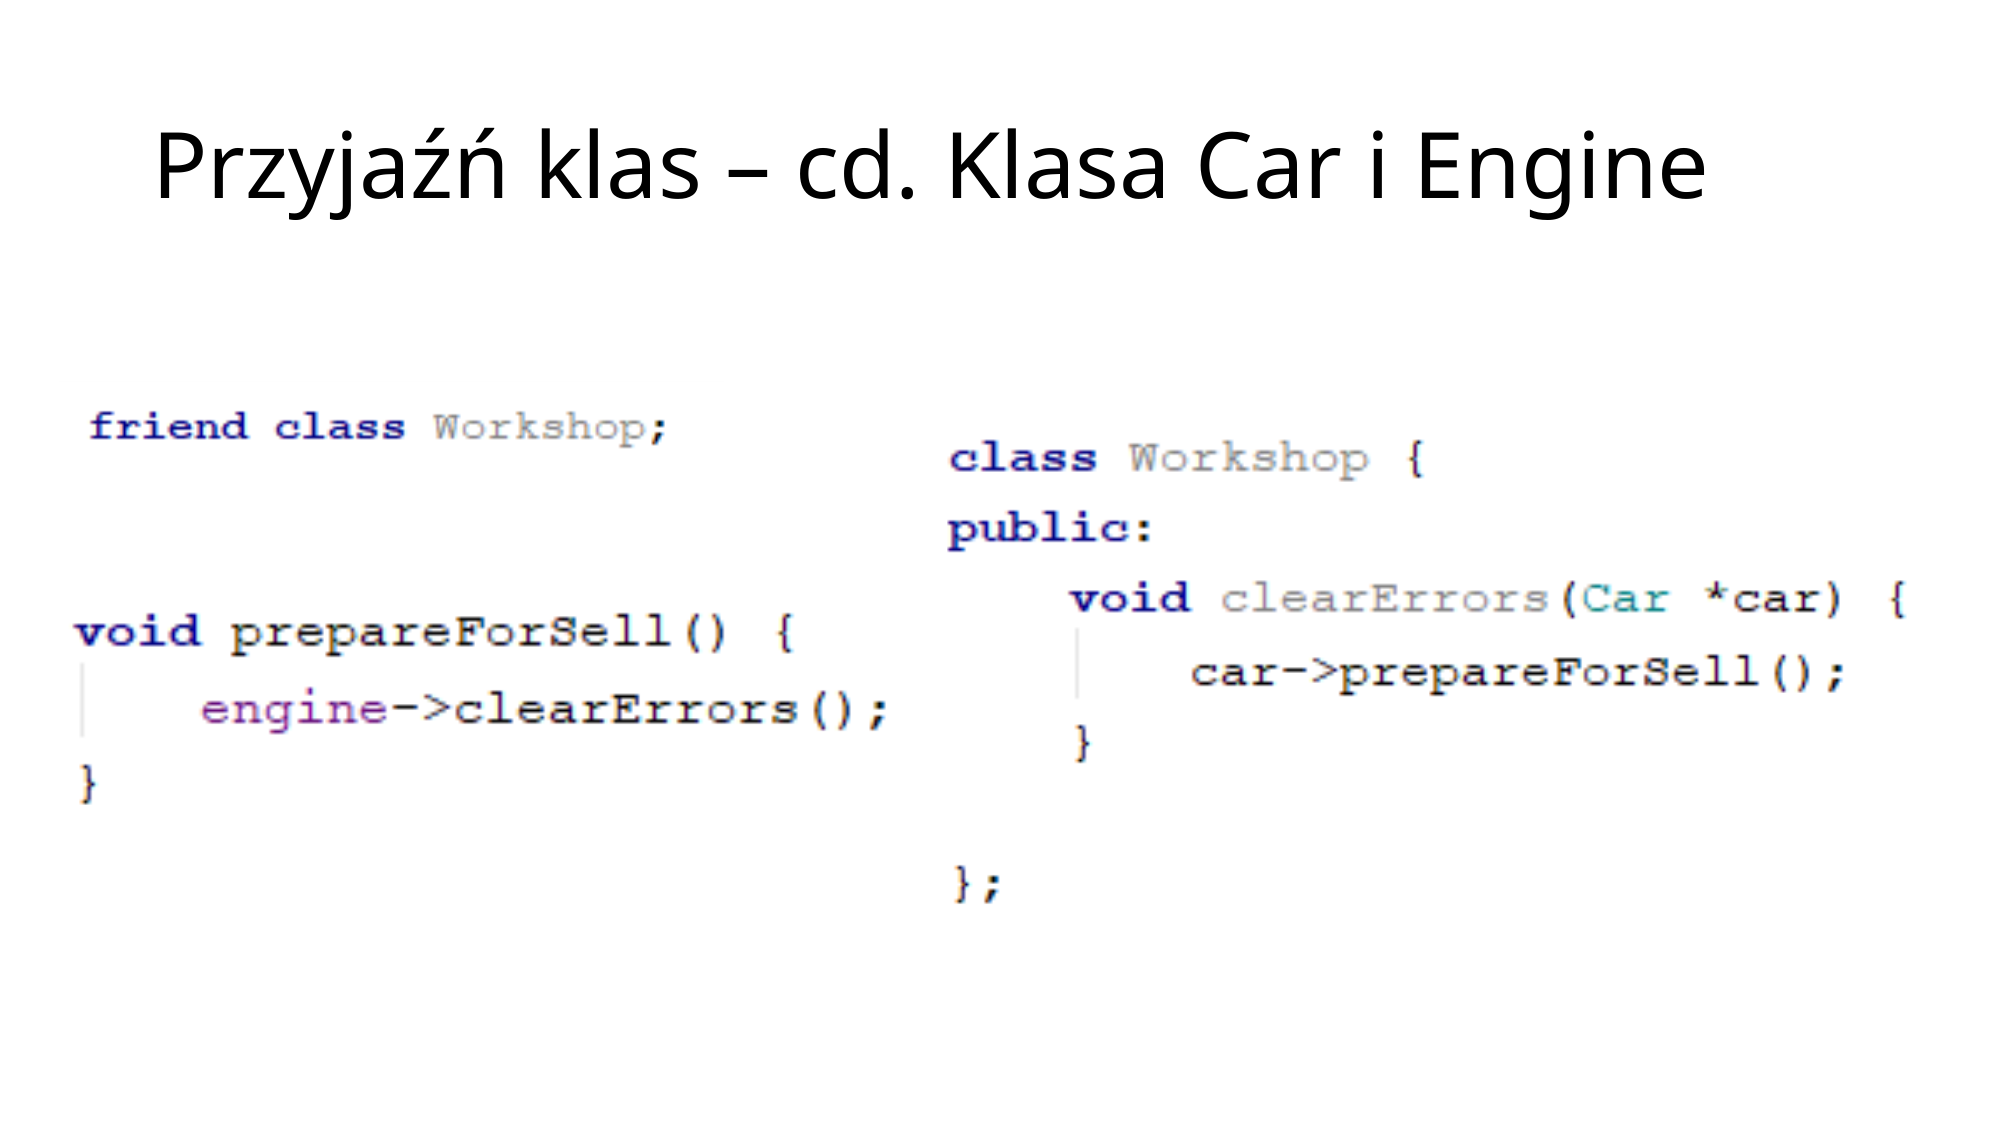

# Przyjaźń klas – cd. Klasa Car i Engine